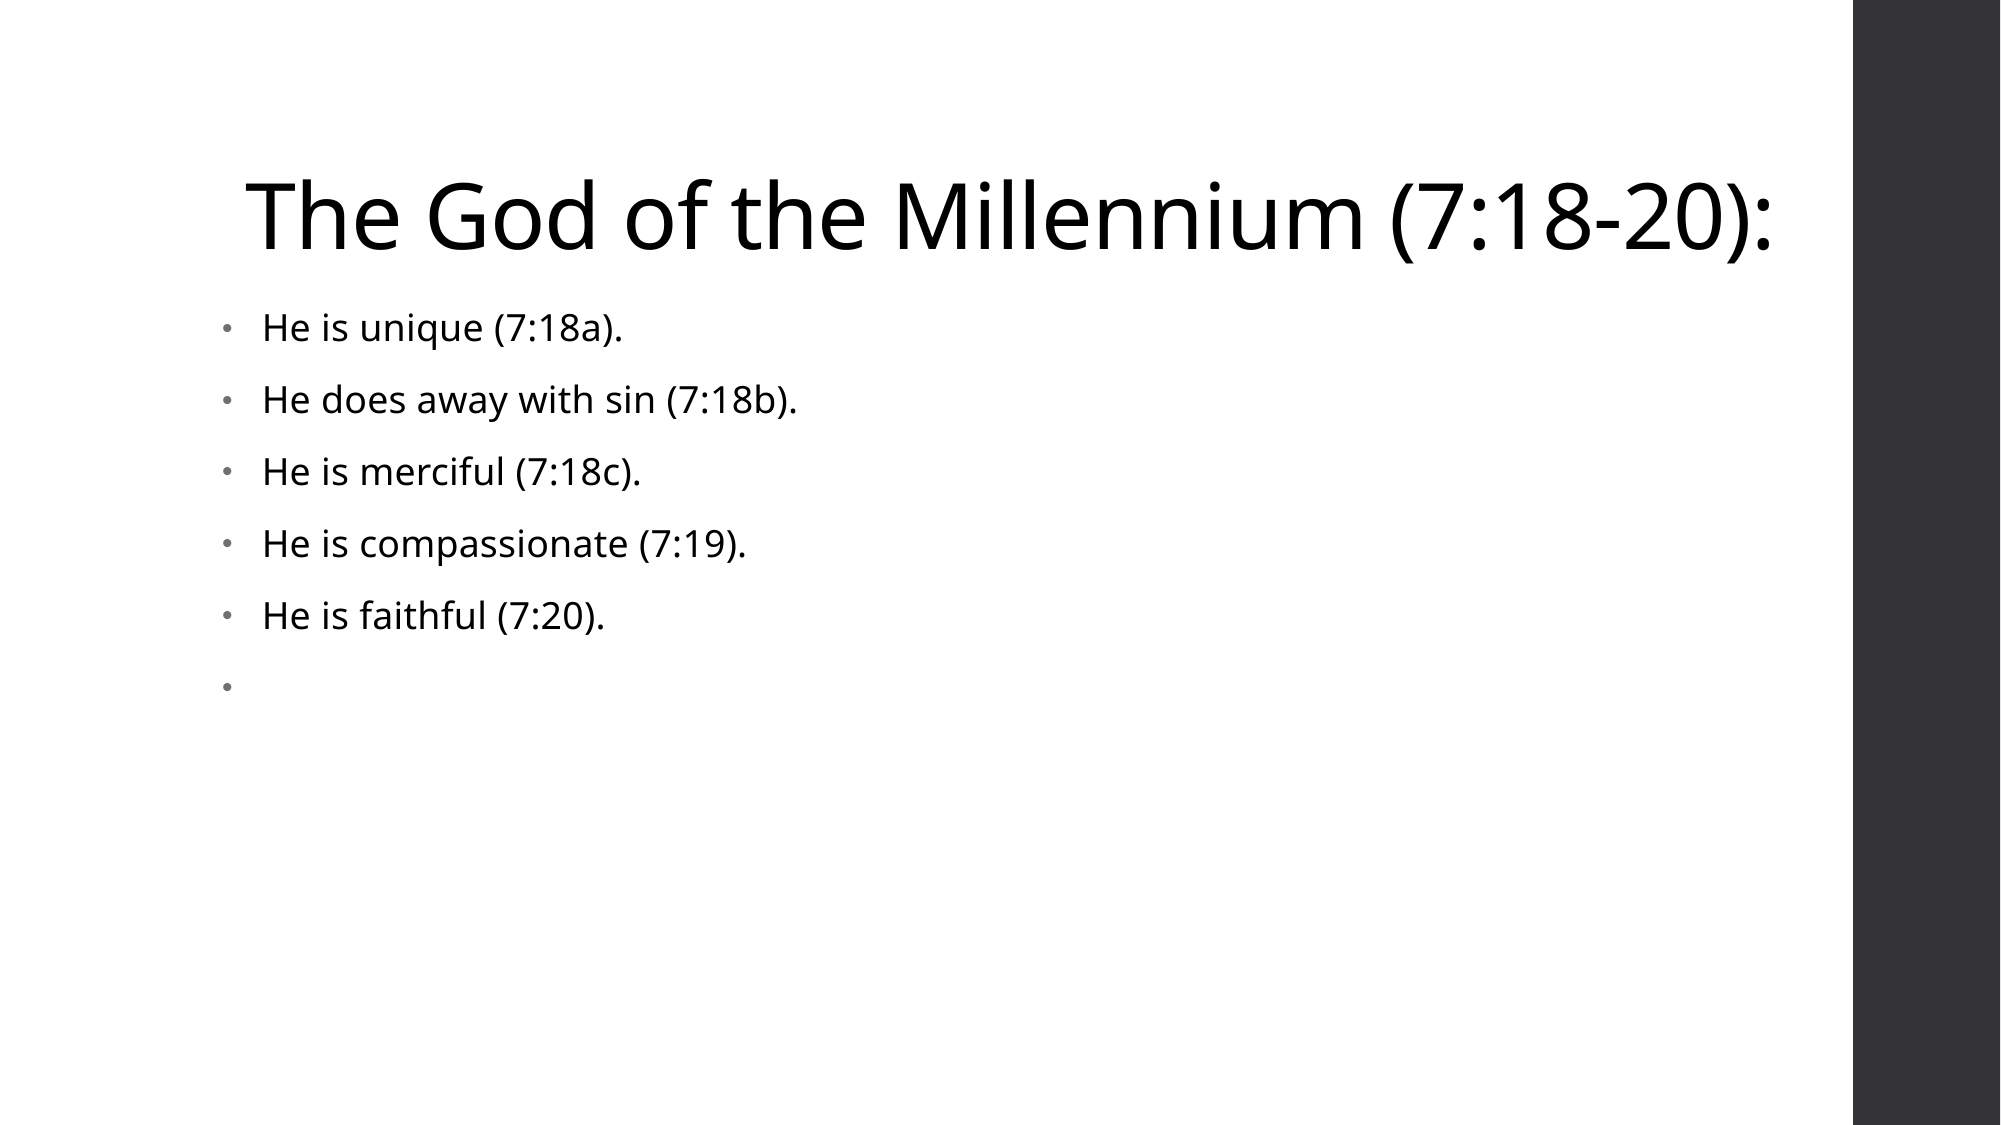

# The God of the Millennium (7:18-20):
 He is unique (7:18a).
 He does away with sin (7:18b).
 He is merciful (7:18c).
 He is compassionate (7:19).
 He is faithful (7:20).